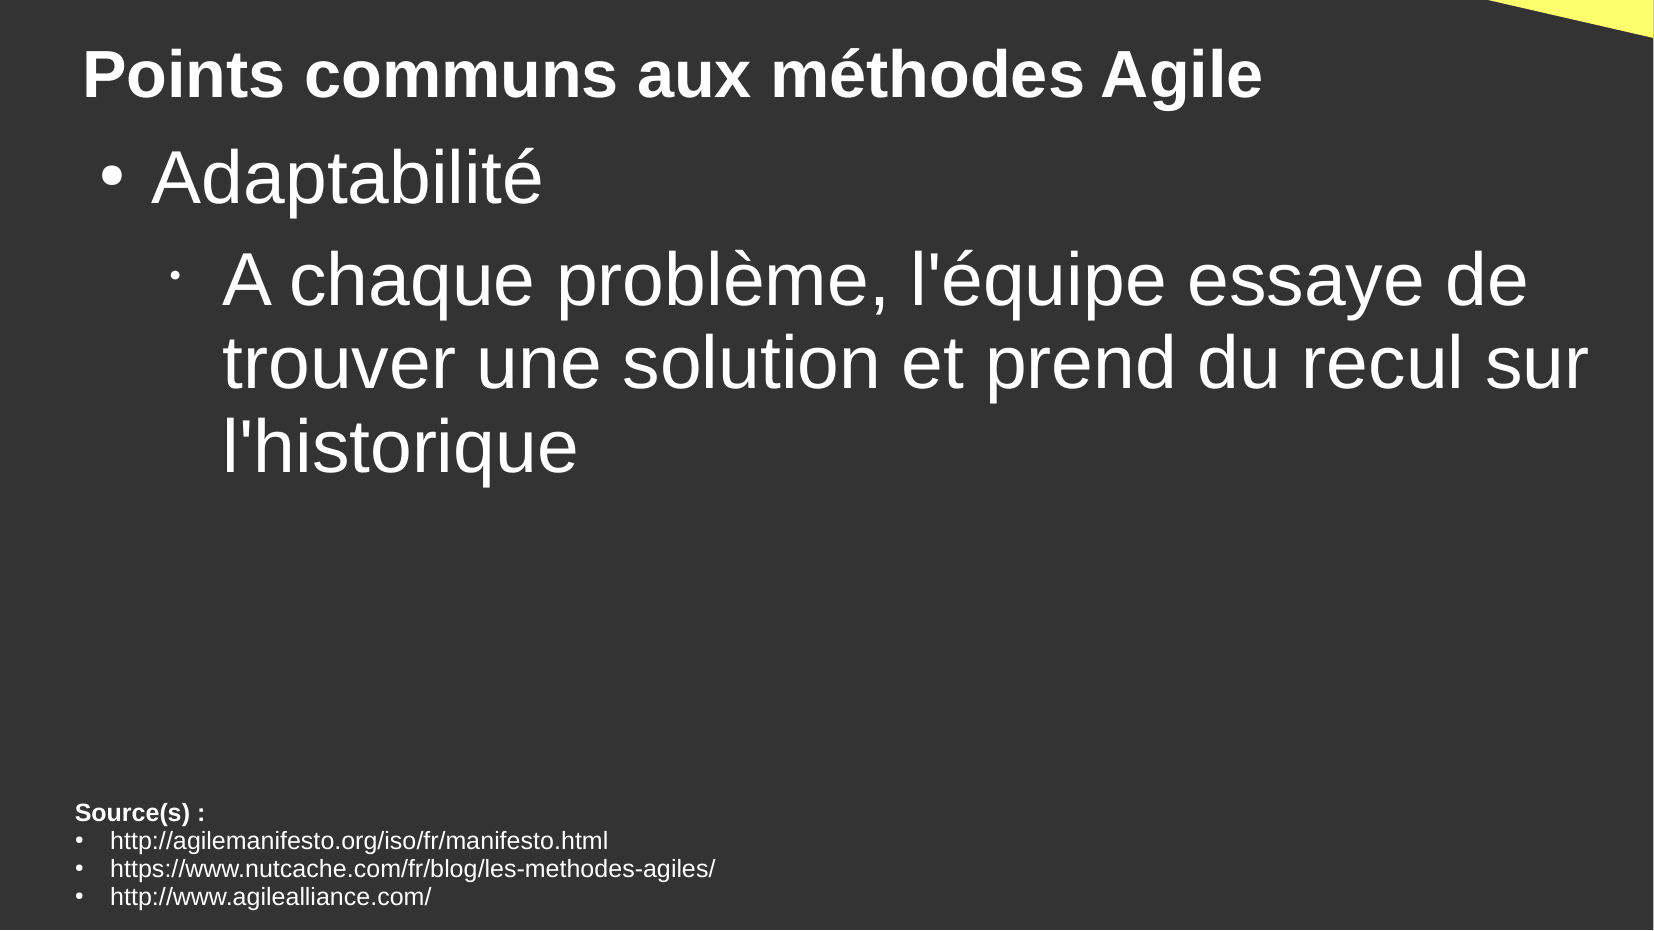

# Points communs aux méthodes Agile
Adaptabilité
A chaque problème, l'équipe essaye de trouver une solution et prend du recul sur l'historique
Source(s) :
http://agilemanifesto.org/iso/fr/manifesto.html
https://www.nutcache.com/fr/blog/les-methodes-agiles/
http://www.agilealliance.com/